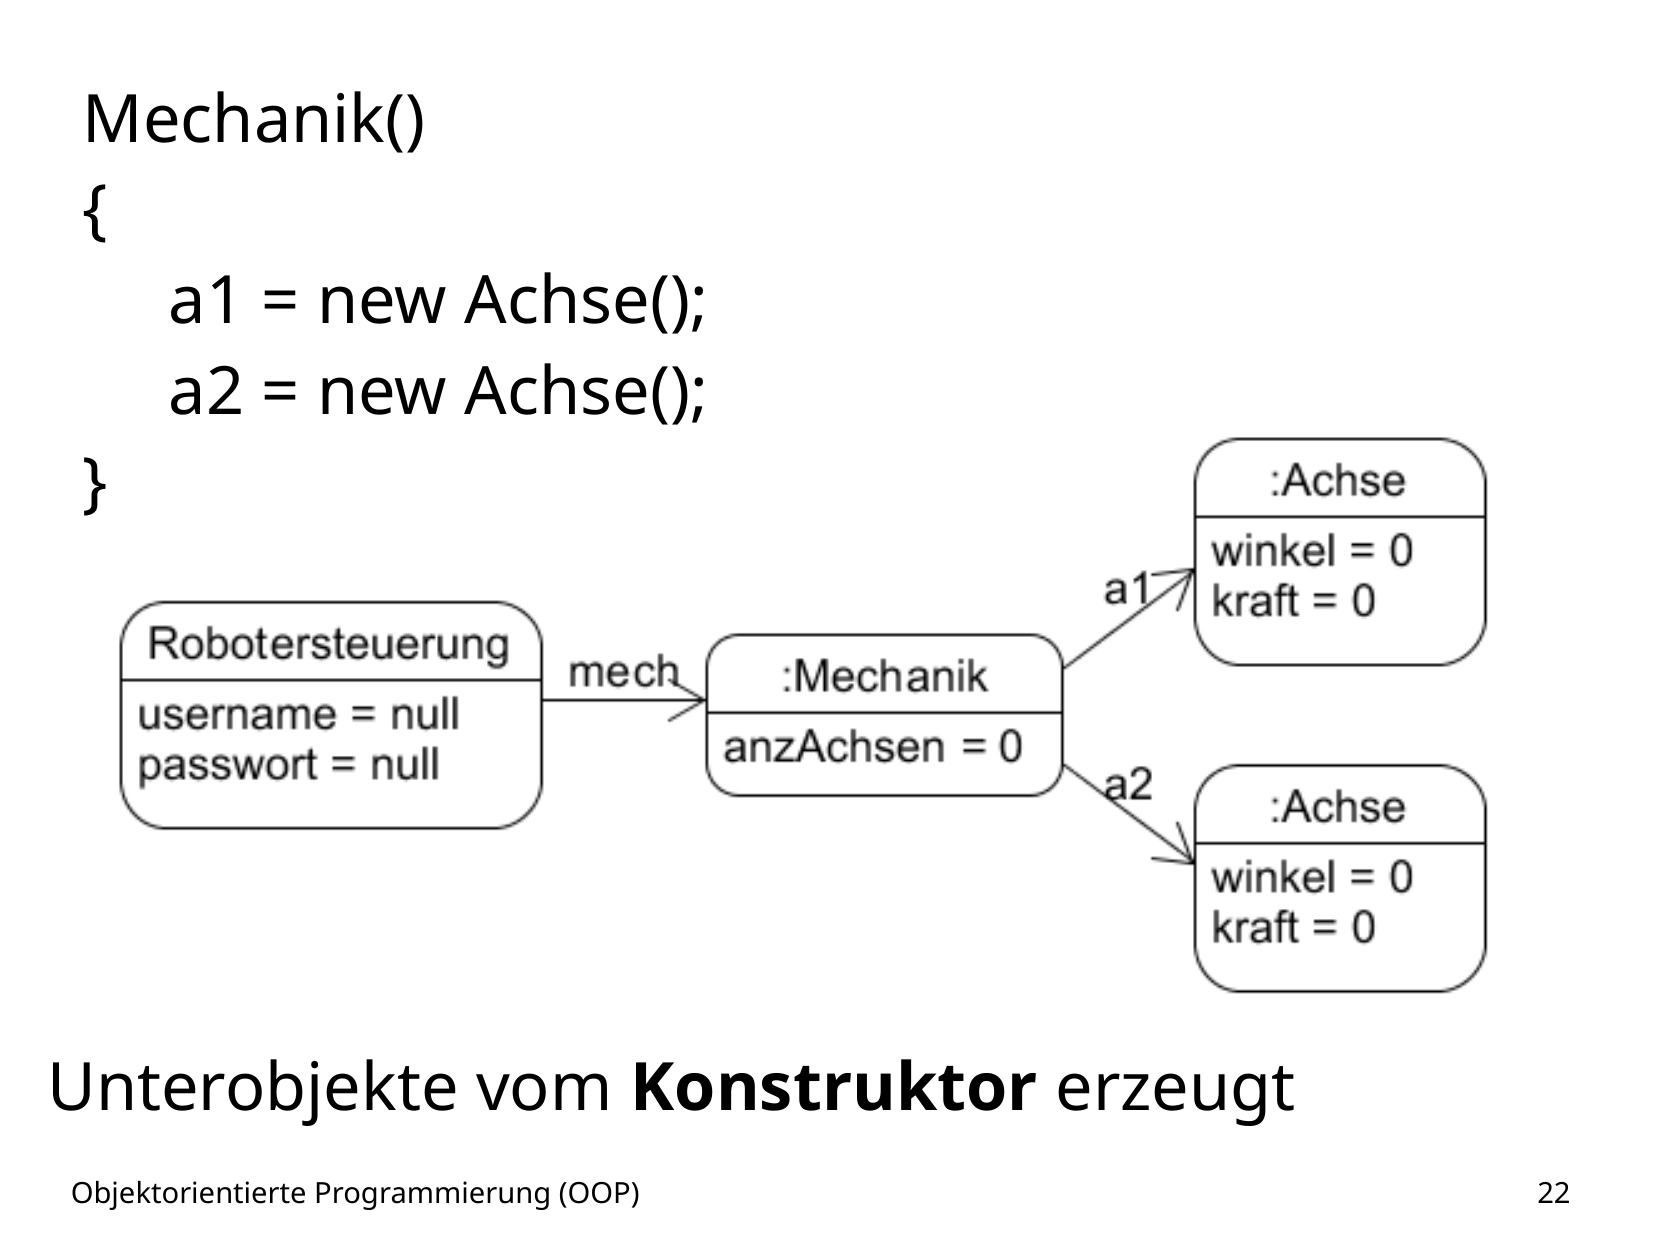

# Mechanik()
{
 a1 = new Achse();
 a2 = new Achse();
}
Unterobjekte vom Konstruktor erzeugt
Objektorientierte Programmierung (OOP)
22